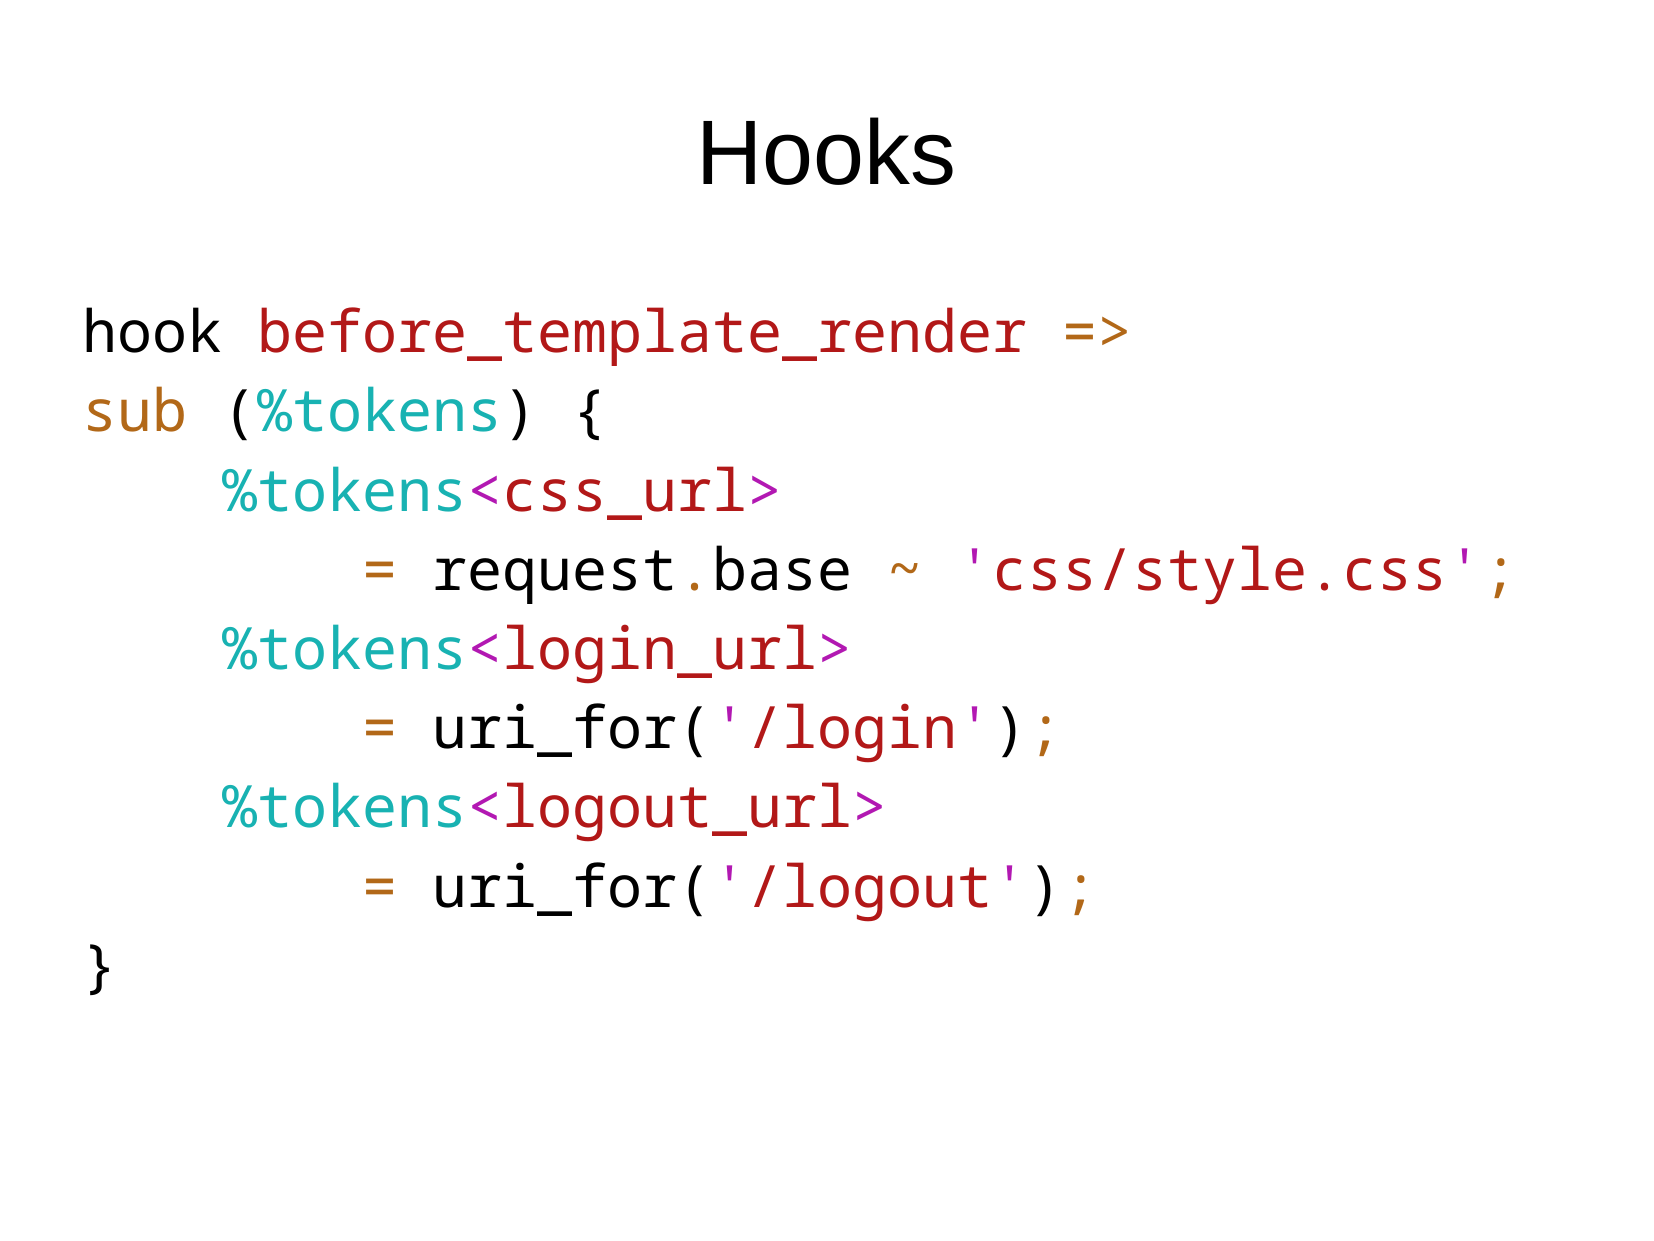

# Hooks
hook before_template_render =>
sub (%tokens) {
 %tokens<css_url>
 = request.base ~ 'css/style.css';
 %tokens<login_url>
 = uri_for('/login');
 %tokens<logout_url>
 = uri_for('/logout');
}